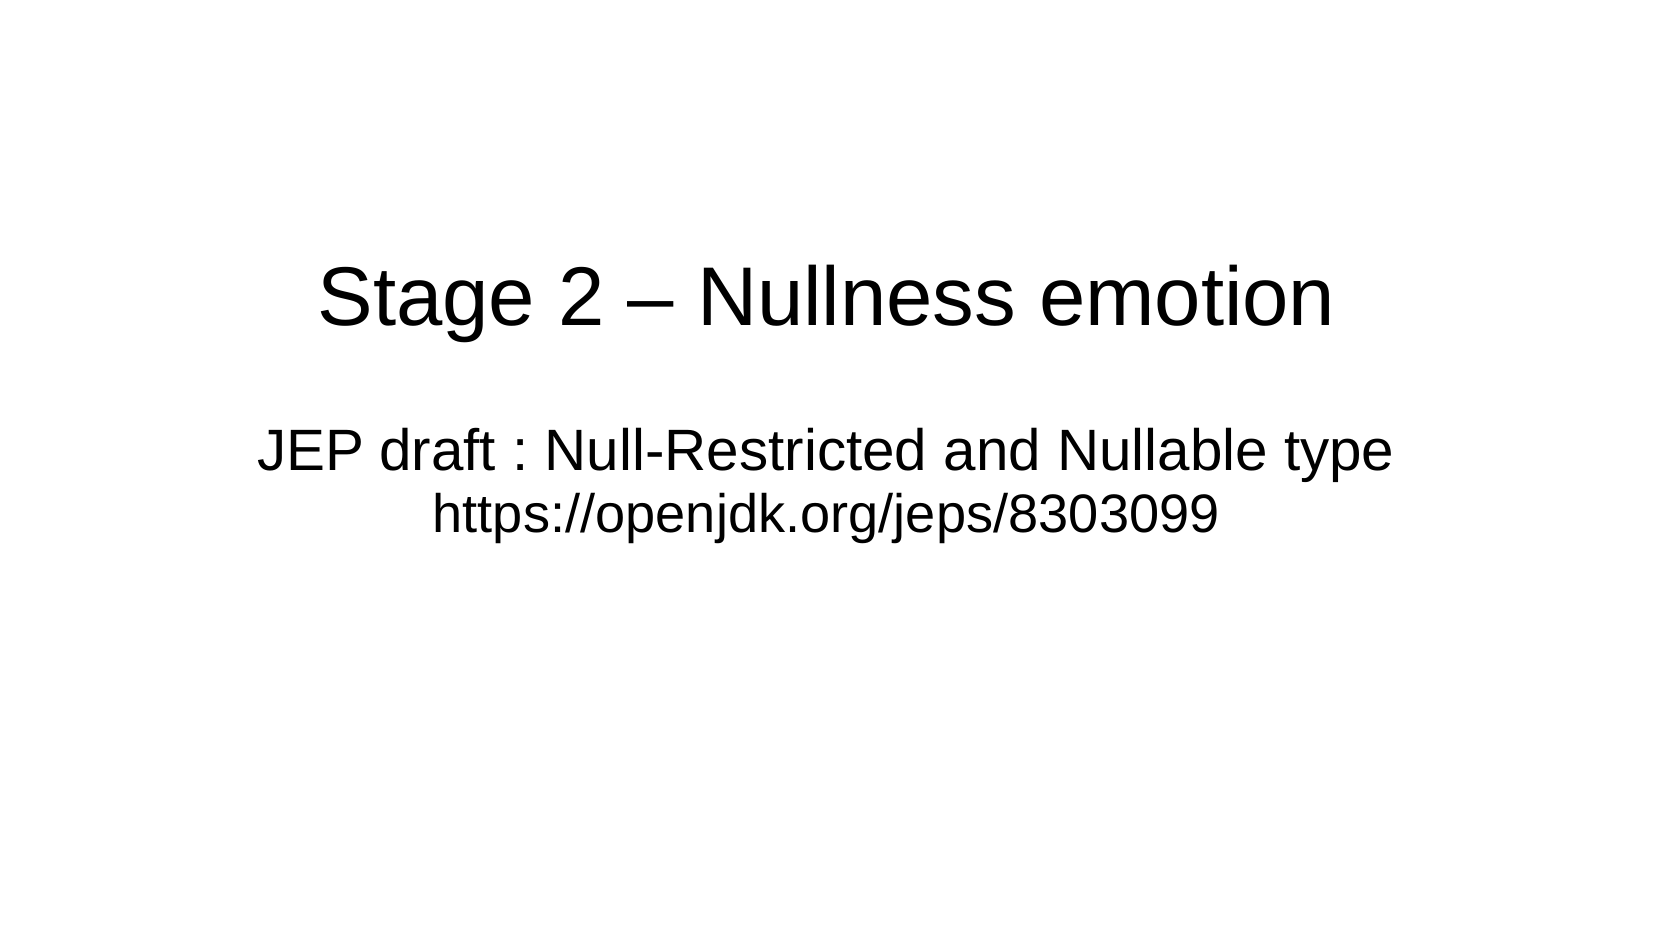

# Stage 2 – Nullness emotion JEP draft : Null-Restricted and Nullable type https://openjdk.org/jeps/8303099